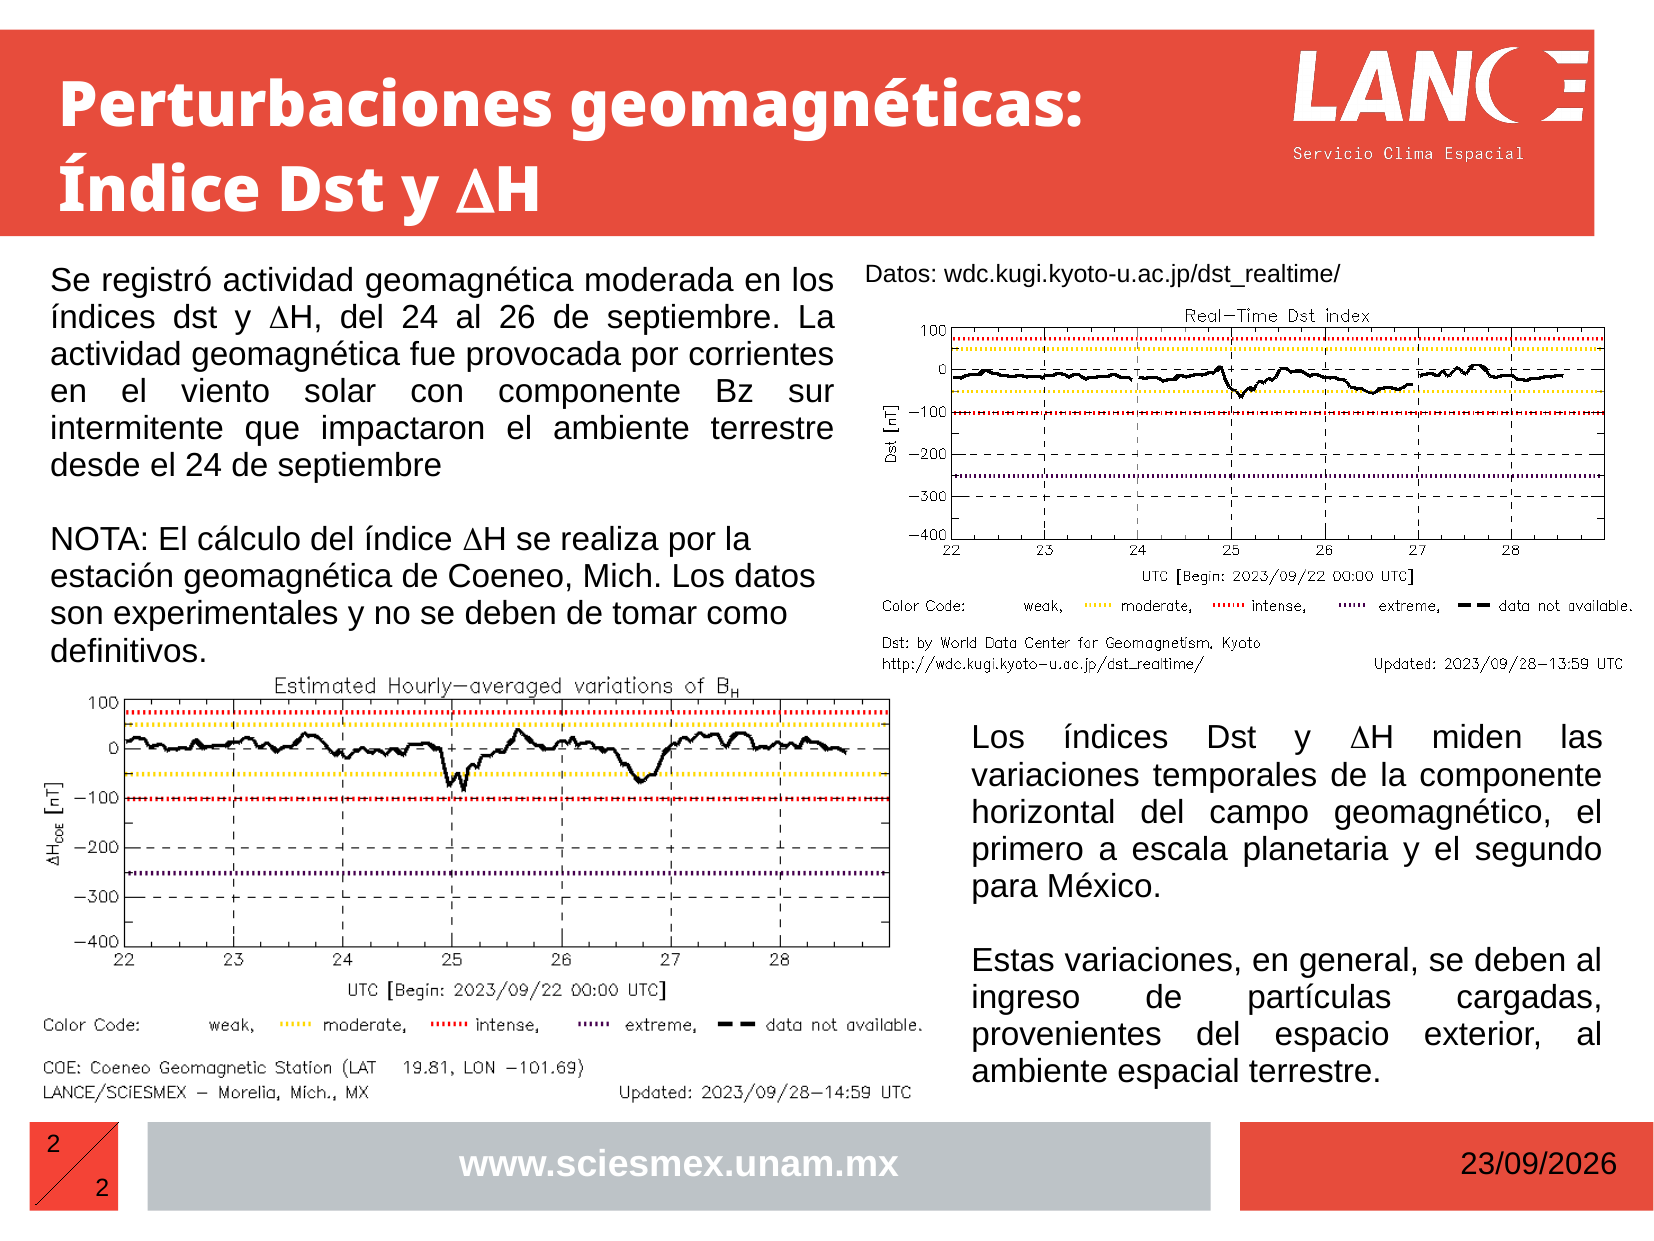

# Perturbaciones geomagnéticas: Índice Dst y DH
Datos: wdc.kugi.kyoto-u.ac.jp/dst_realtime/
Se registró actividad geomagnética moderada en los índices dst y DH, del 24 al 26 de septiembre. La actividad geomagnética fue provocada por corrientes en el viento solar con componente Bz sur intermitente que impactaron el ambiente terrestre desde el 24 de septiembre
NOTA: El cálculo del índice DH se realiza por la estación geomagnética de Coeneo, Mich. Los datos son experimentales y no se deben de tomar como definitivos.
Los índices Dst y DH miden las variaciones temporales de la componente horizontal del campo geomagnético, el primero a escala planetaria y el segundo para México.
Estas variaciones, en general, se deben al ingreso de partículas cargadas, provenientes del espacio exterior, al ambiente espacial terrestre.
www.sciesmex.unam.mx
2